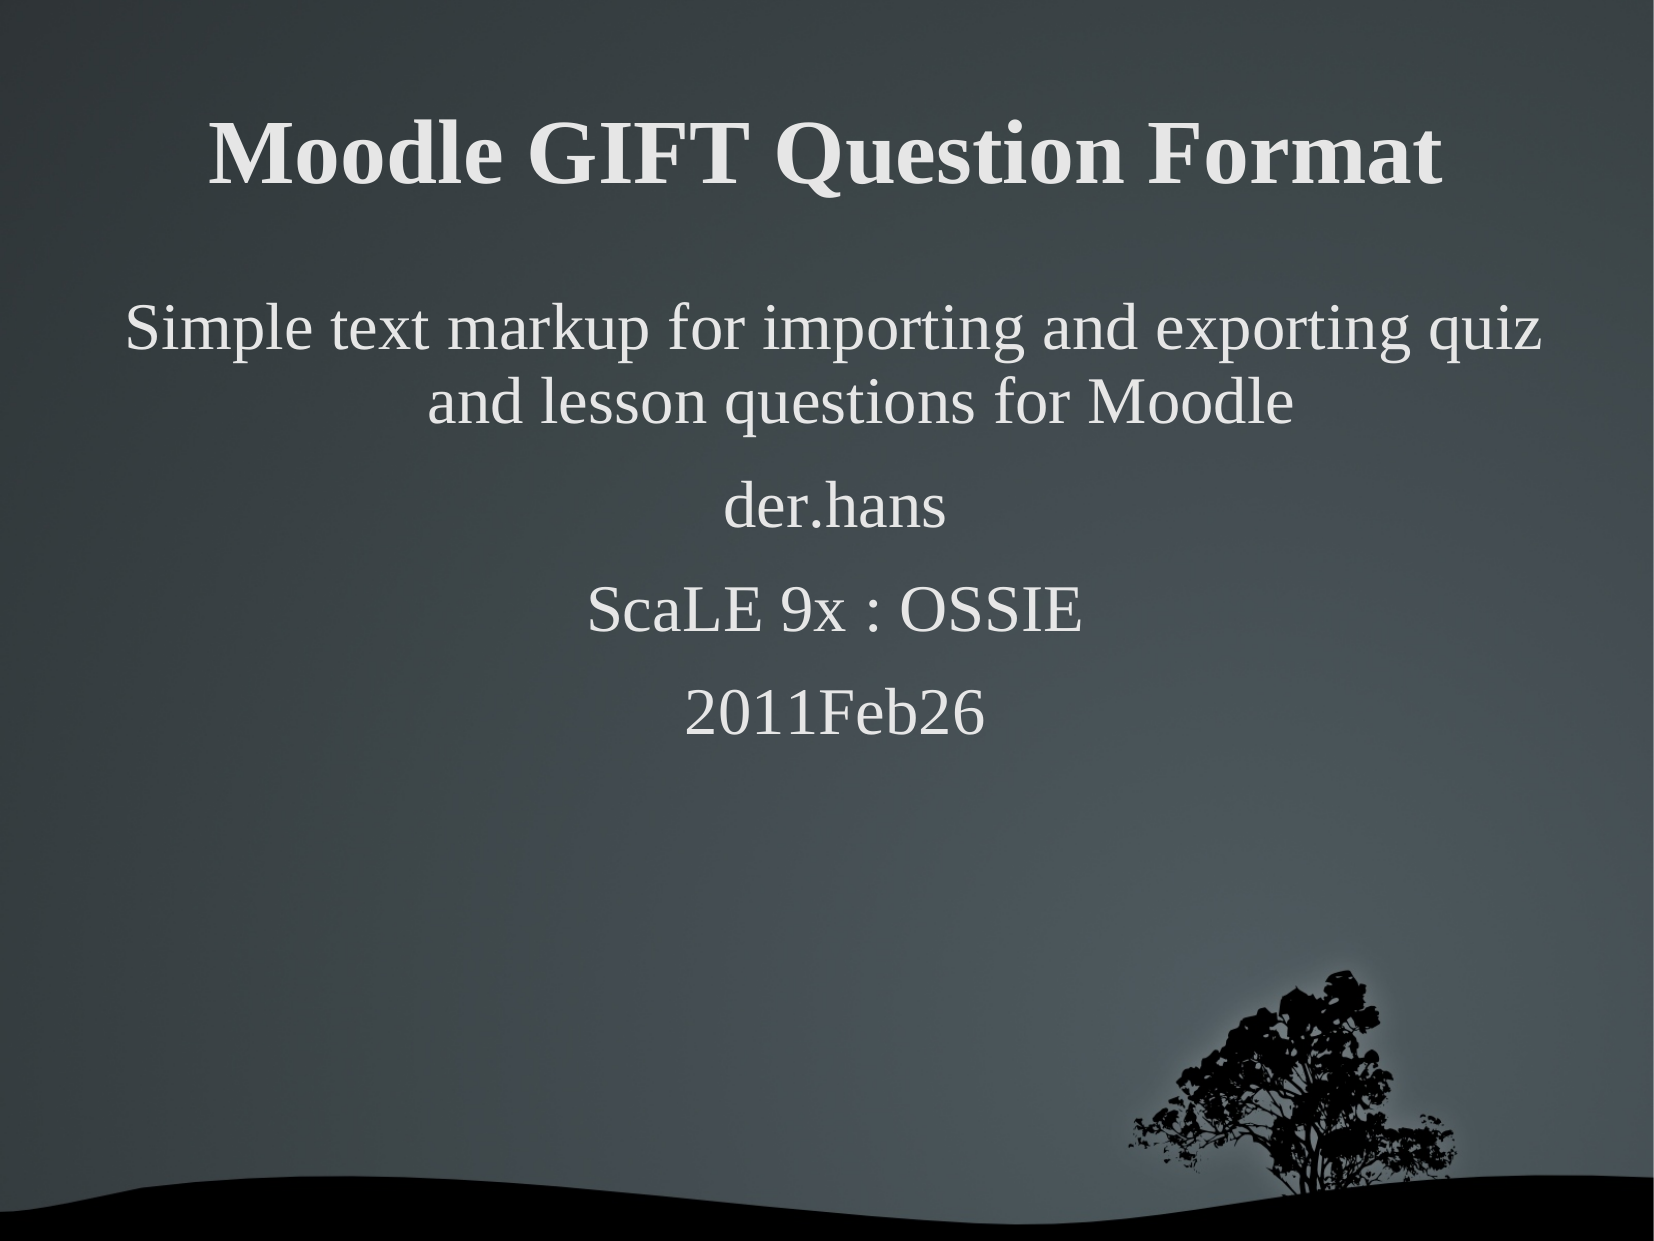

# Moodle GIFT Question Format
Simple text markup for importing and exporting quiz and lesson questions for Moodle
der.hans
ScaLE 9x : OSSIE
2011Feb26